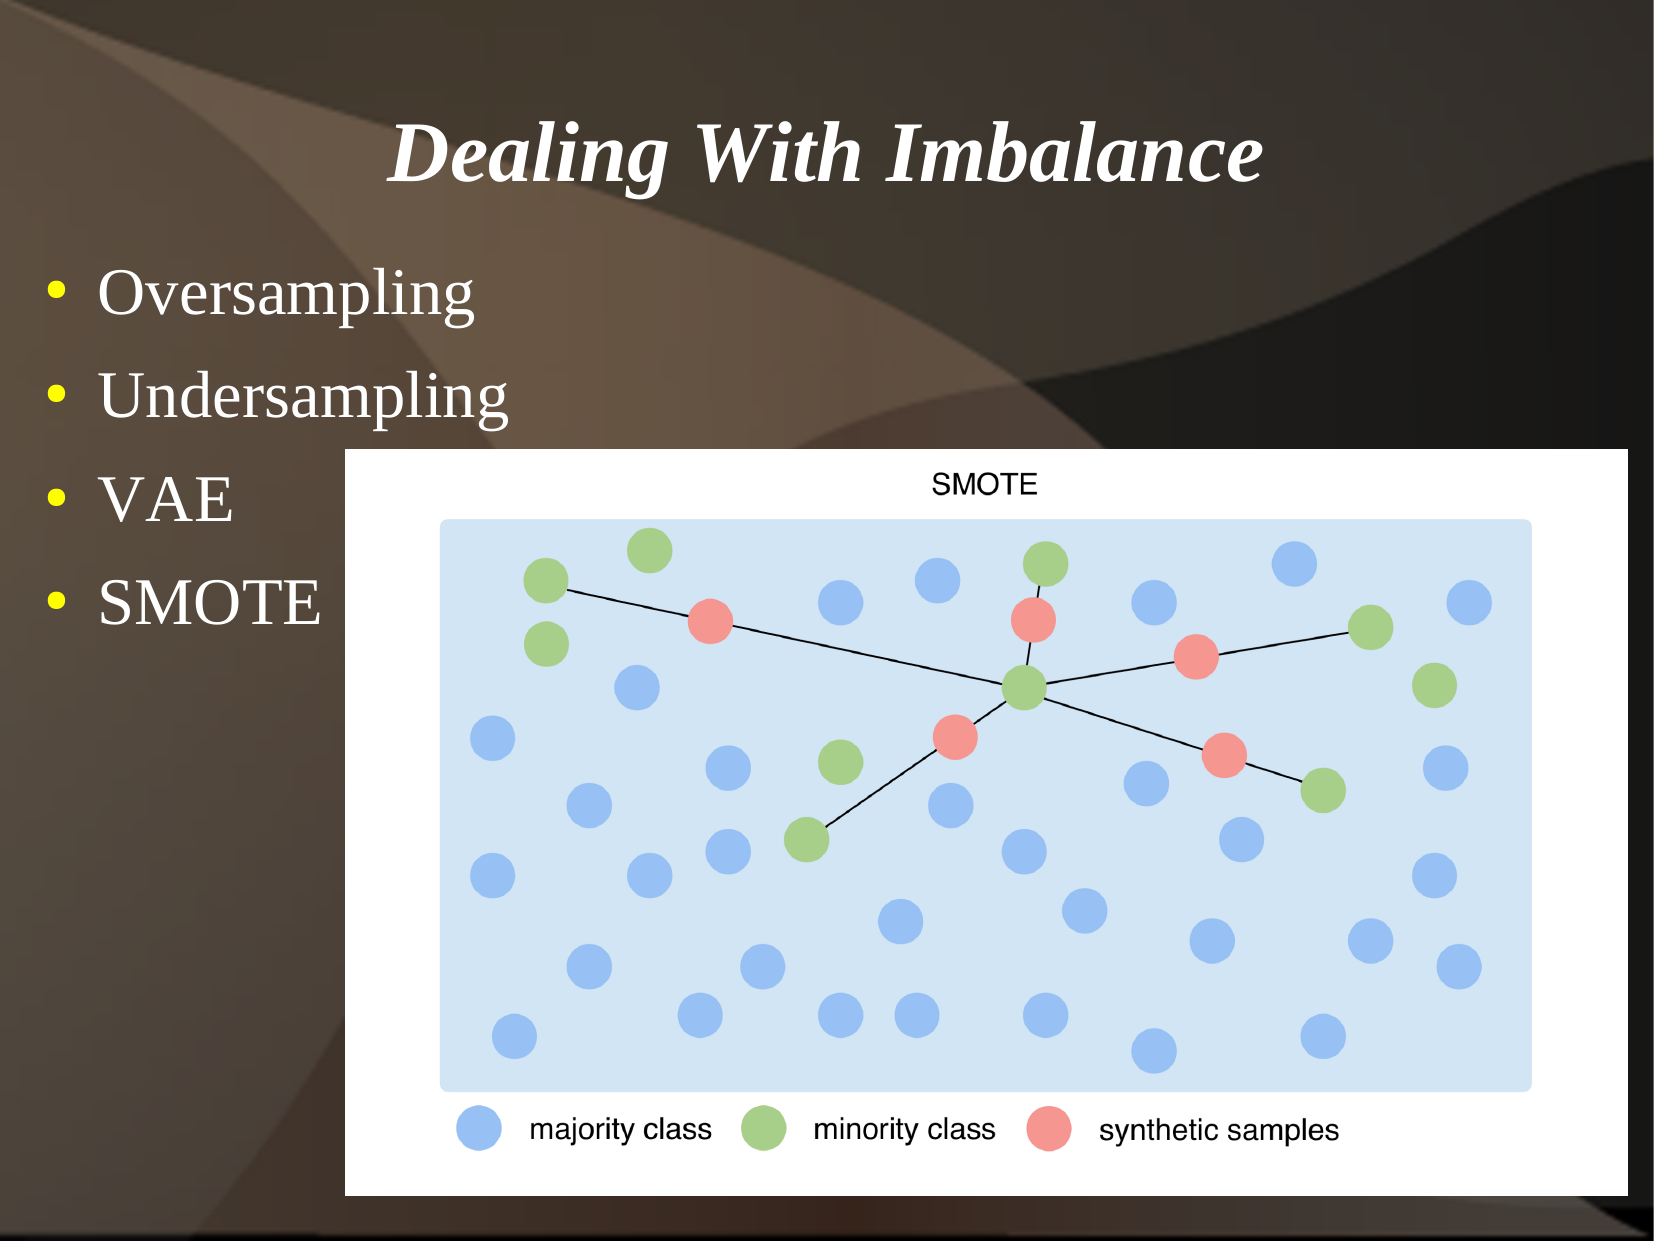

# Dealing With Imbalance
Oversampling
Undersampling
VAE
SMOTE